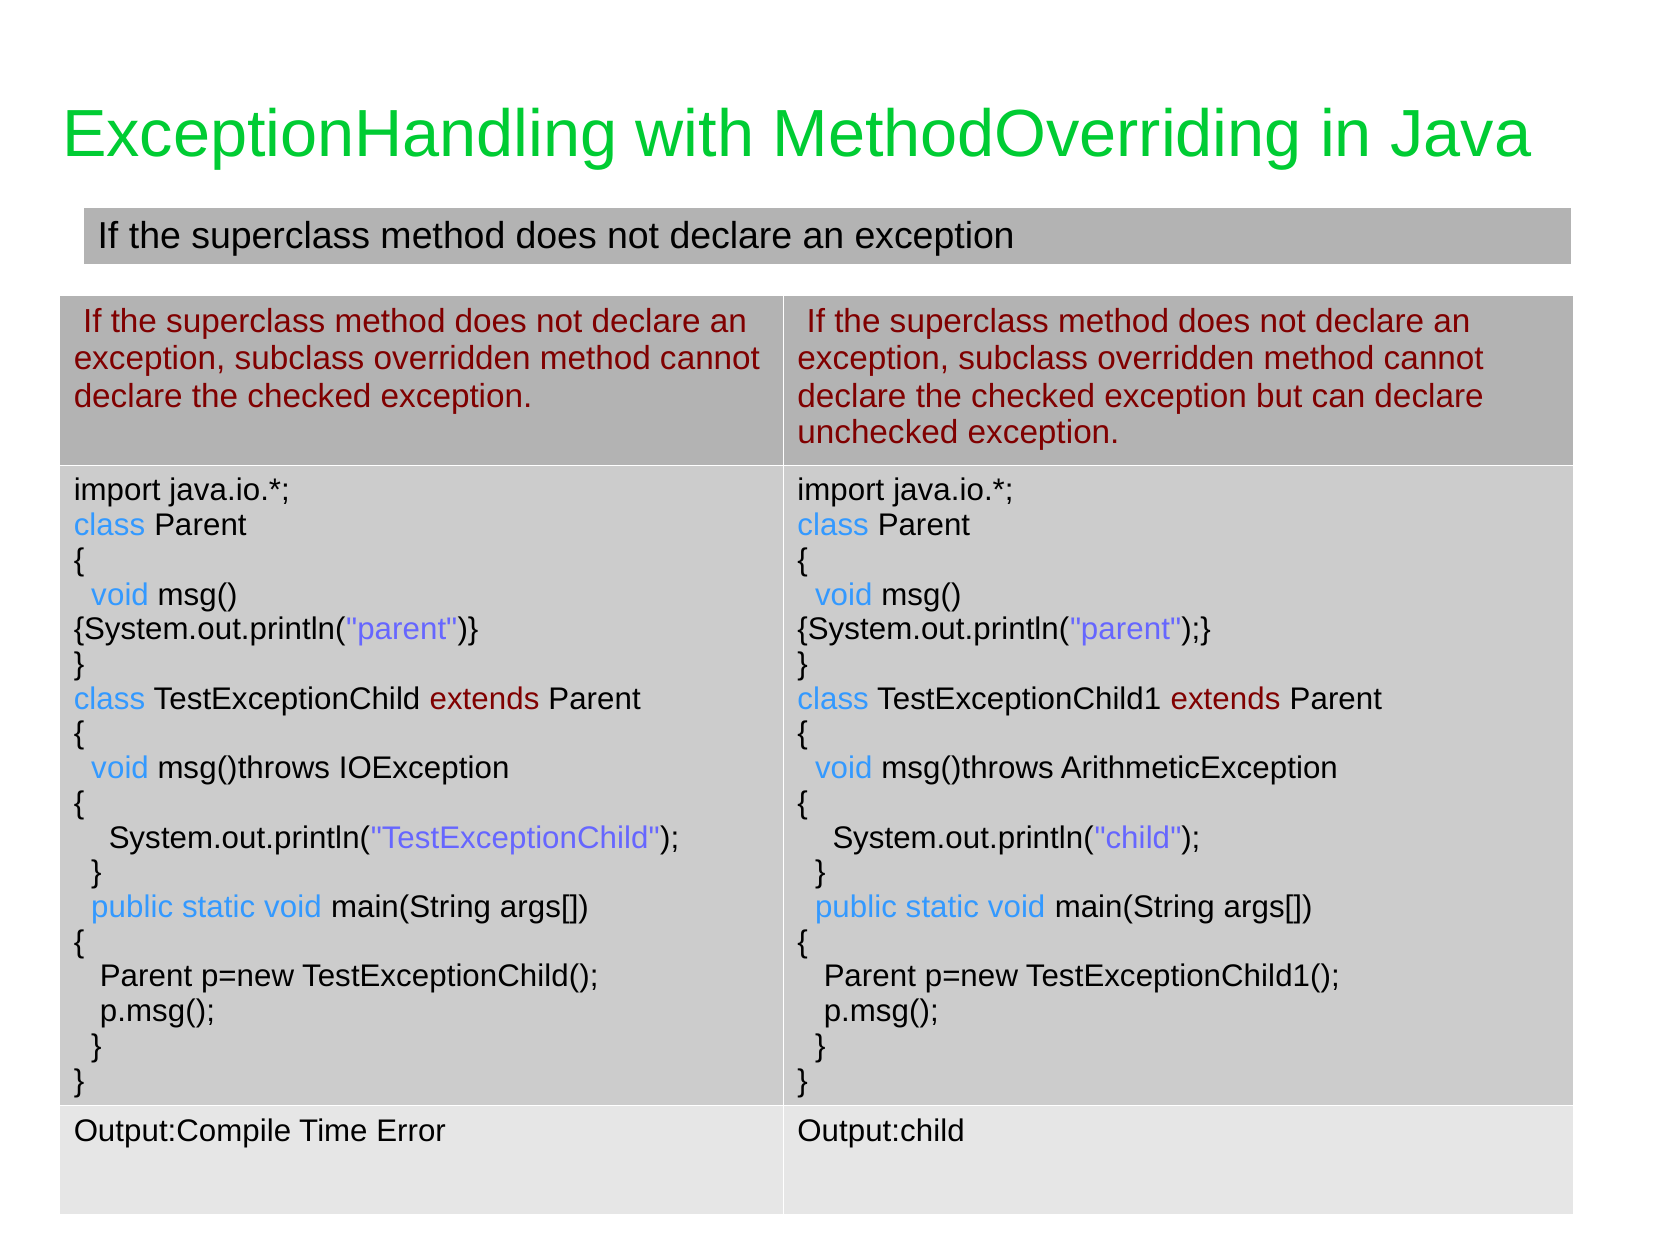

# ExceptionHandling with MethodOverriding in Java
| If the superclass method does not declare an exception |
| --- |
| If the superclass method does not declare an exception, subclass overridden method cannot declare the checked exception. | If the superclass method does not declare an exception, subclass overridden method cannot declare the checked exception but can declare unchecked exception. |
| --- | --- |
| import java.io.\*; class Parent { void msg() {System.out.println("parent")} } class TestExceptionChild extends Parent { void msg()throws IOException { System.out.println("TestExceptionChild"); } public static void main(String args[]) { Parent p=new TestExceptionChild(); p.msg(); } } | import java.io.\*; class Parent { void msg() {System.out.println("parent");} } class TestExceptionChild1 extends Parent { void msg()throws ArithmeticException { System.out.println("child"); } public static void main(String args[]) { Parent p=new TestExceptionChild1(); p.msg(); } } |
| Output:Compile Time Error | Output:child |